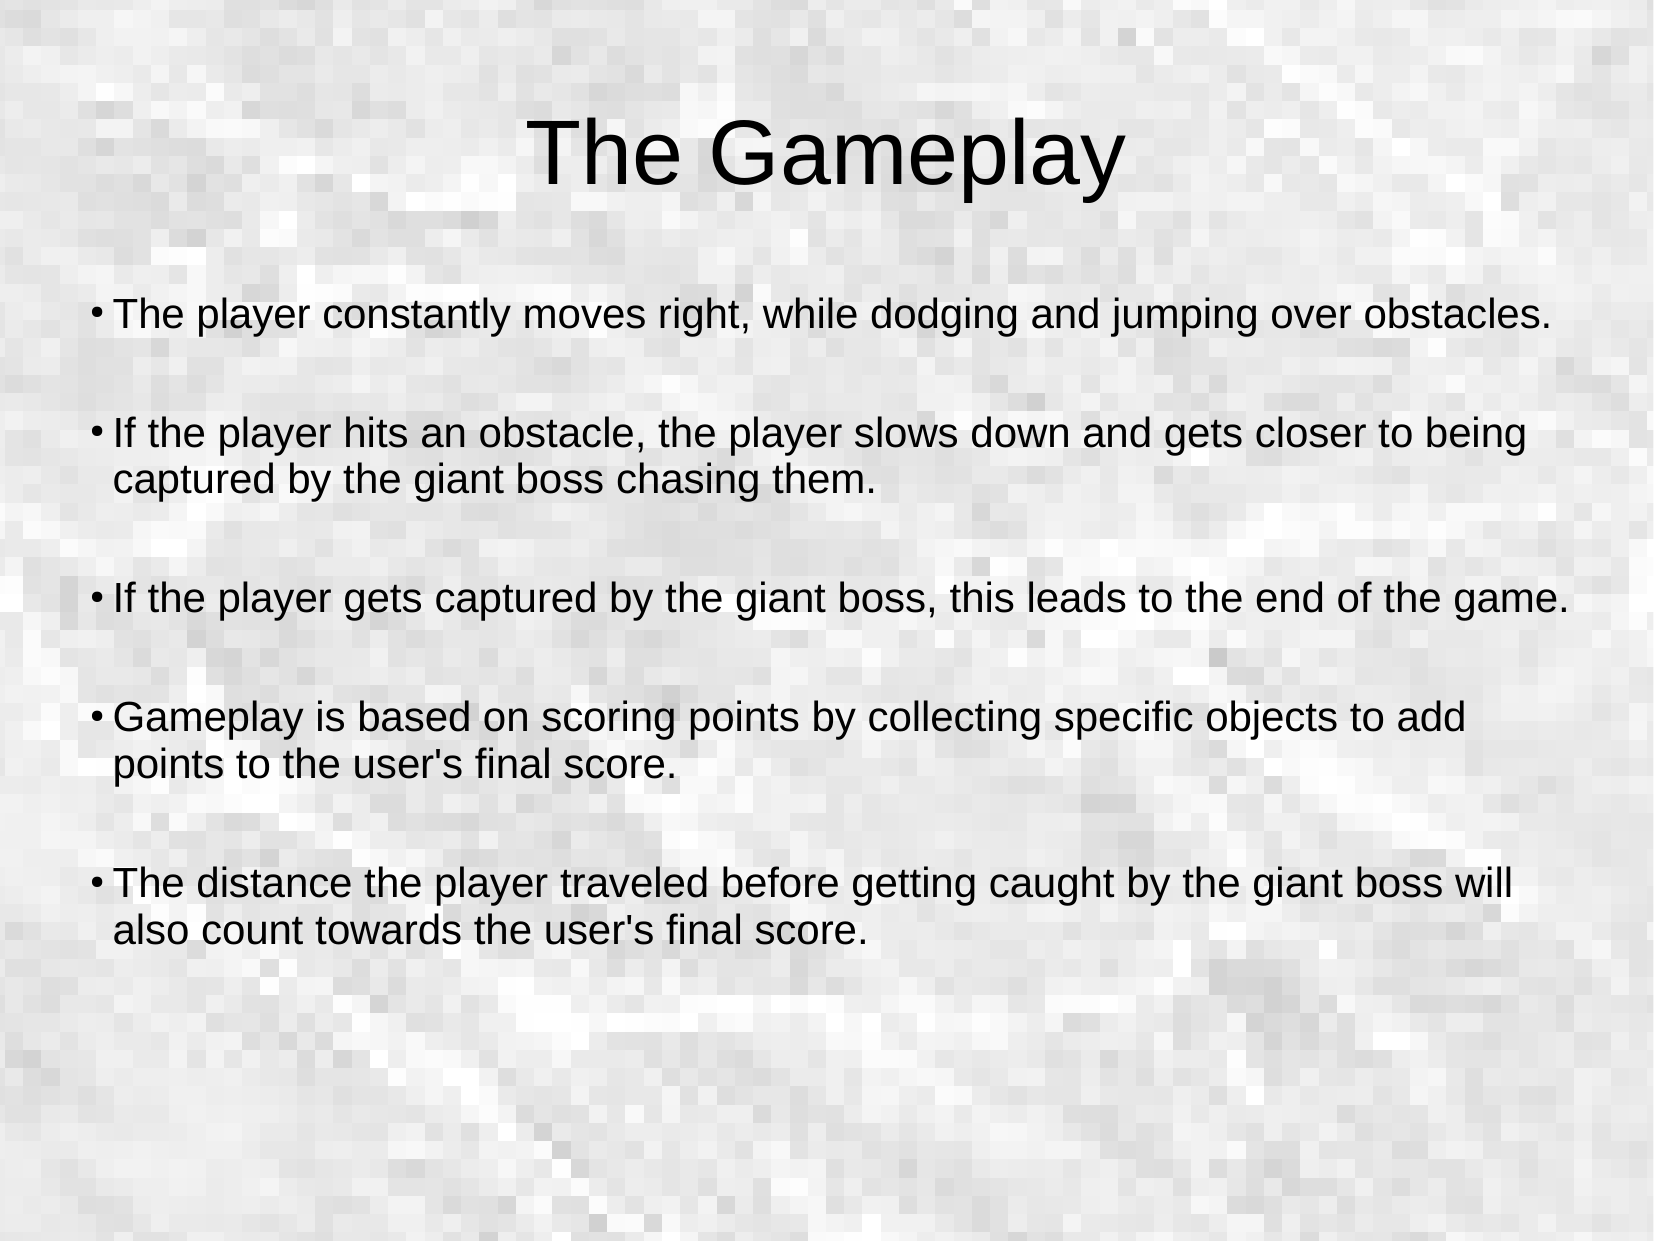

# The Gameplay
The player constantly moves right, while dodging and jumping over obstacles.
If the player hits an obstacle, the player slows down and gets closer to being captured by the giant boss chasing them.
If the player gets captured by the giant boss, this leads to the end of the game.
Gameplay is based on scoring points by collecting specific objects to add points to the user's final score.
The distance the player traveled before getting caught by the giant boss will also count towards the user's final score.